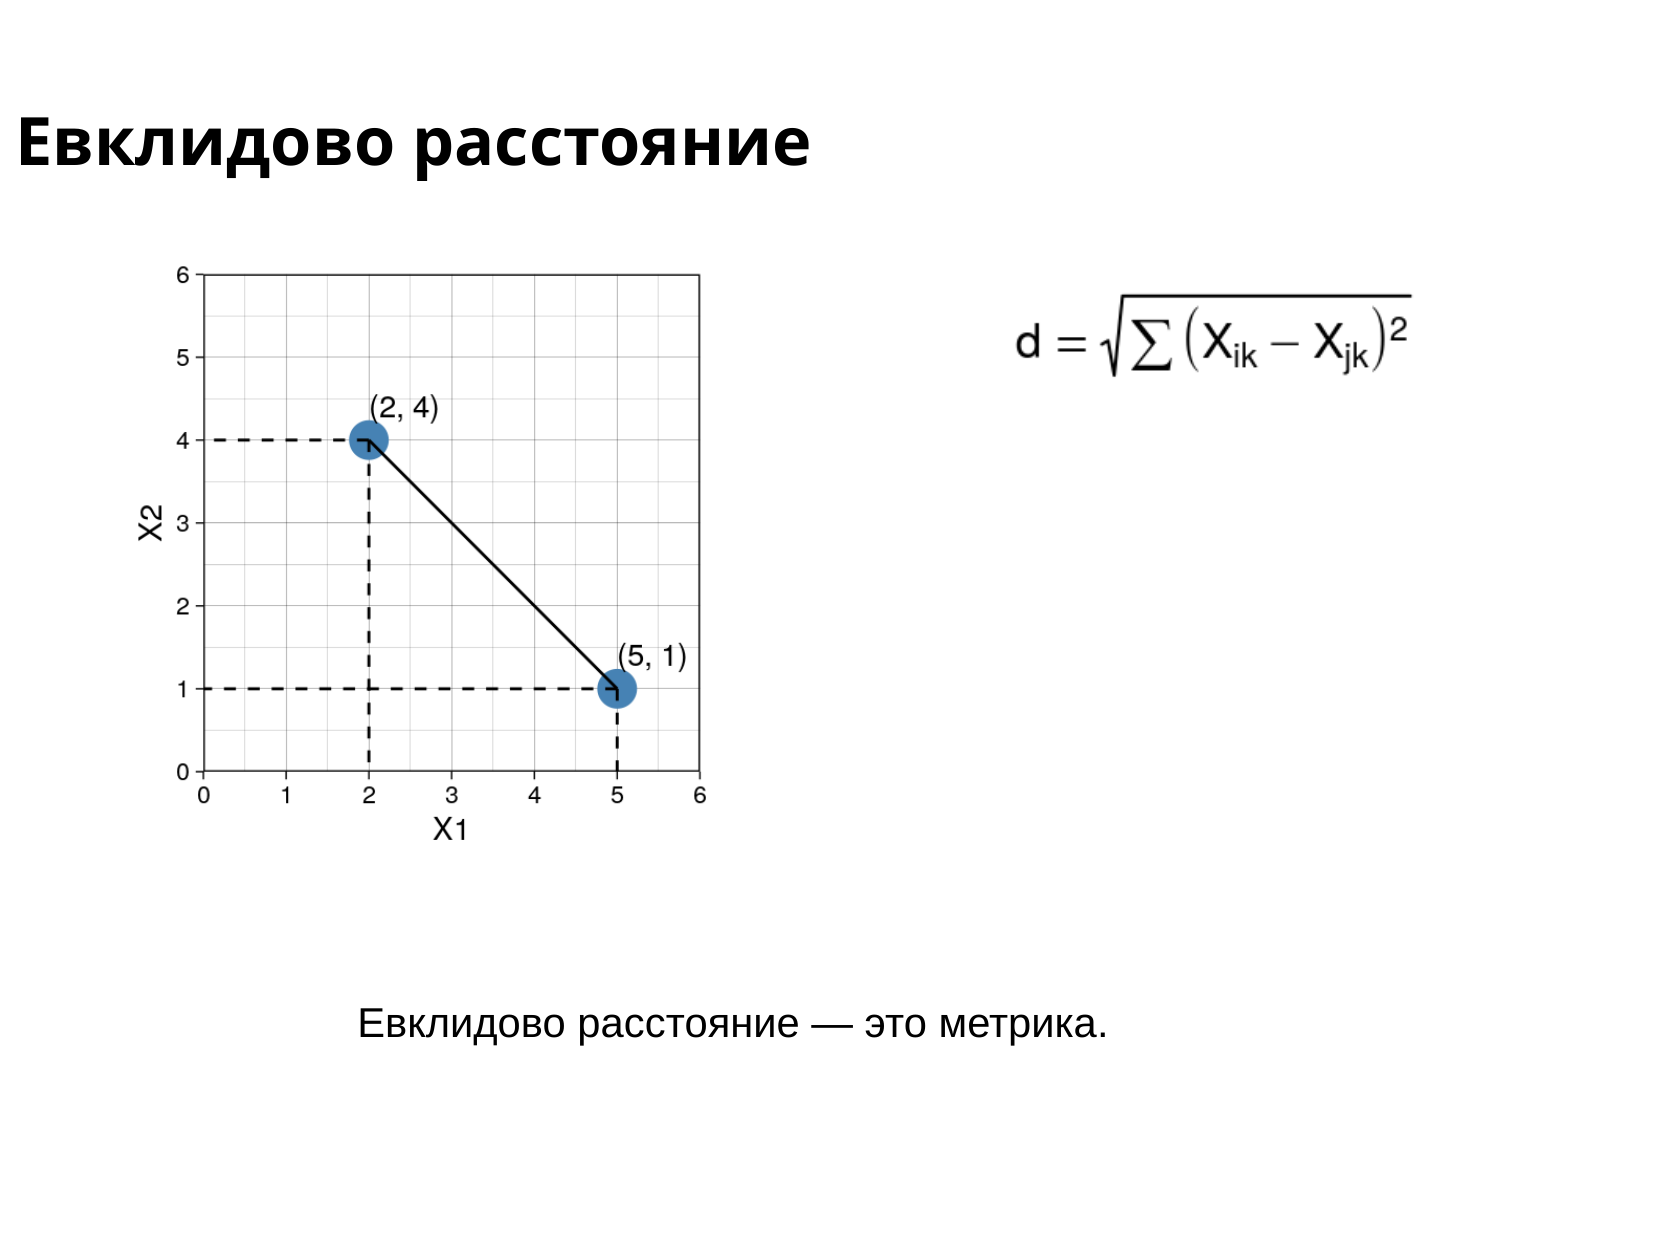

# Евклидово расстояние
Евклидово расстояние — это метрика.